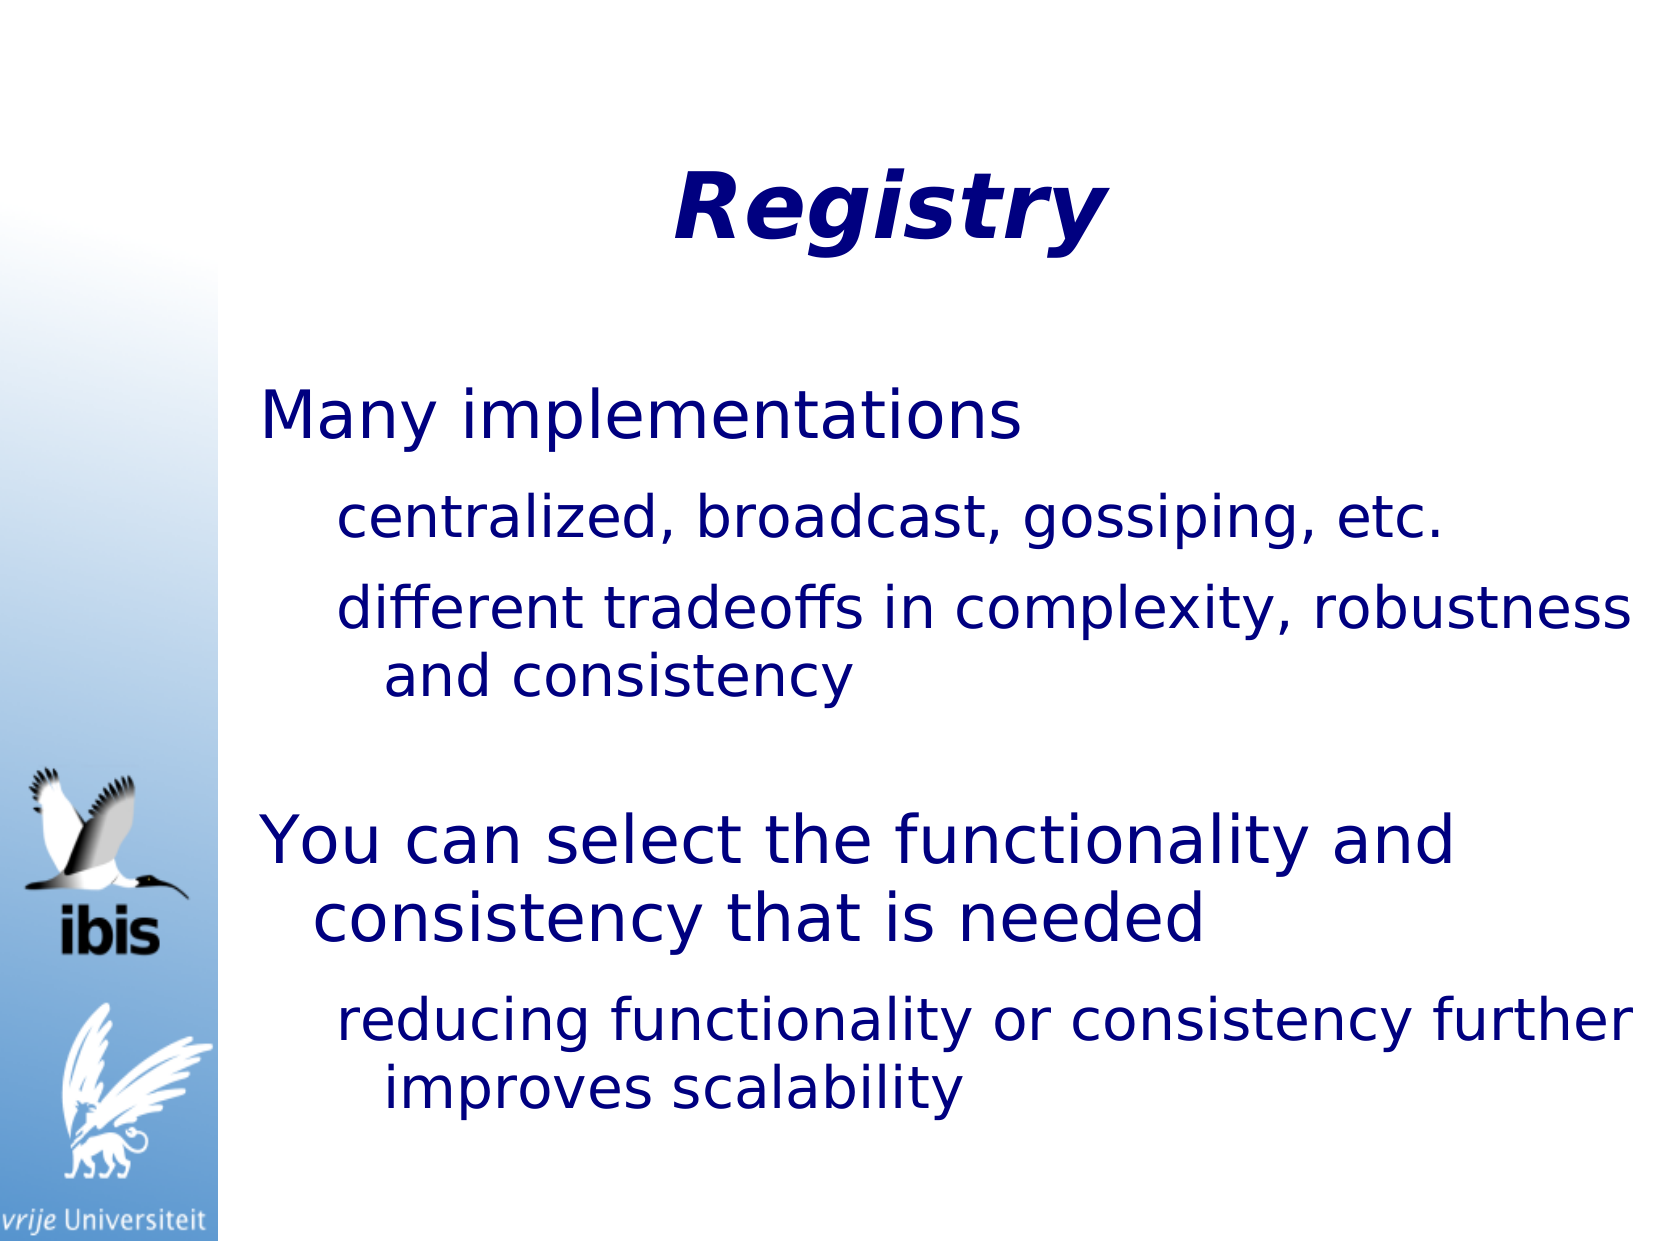

# Registry
Many implementations
centralized, broadcast, gossiping, etc.
different tradeoffs in complexity, robustness and consistency
You can select the functionality and consistency that is needed
reducing functionality or consistency further improves scalability